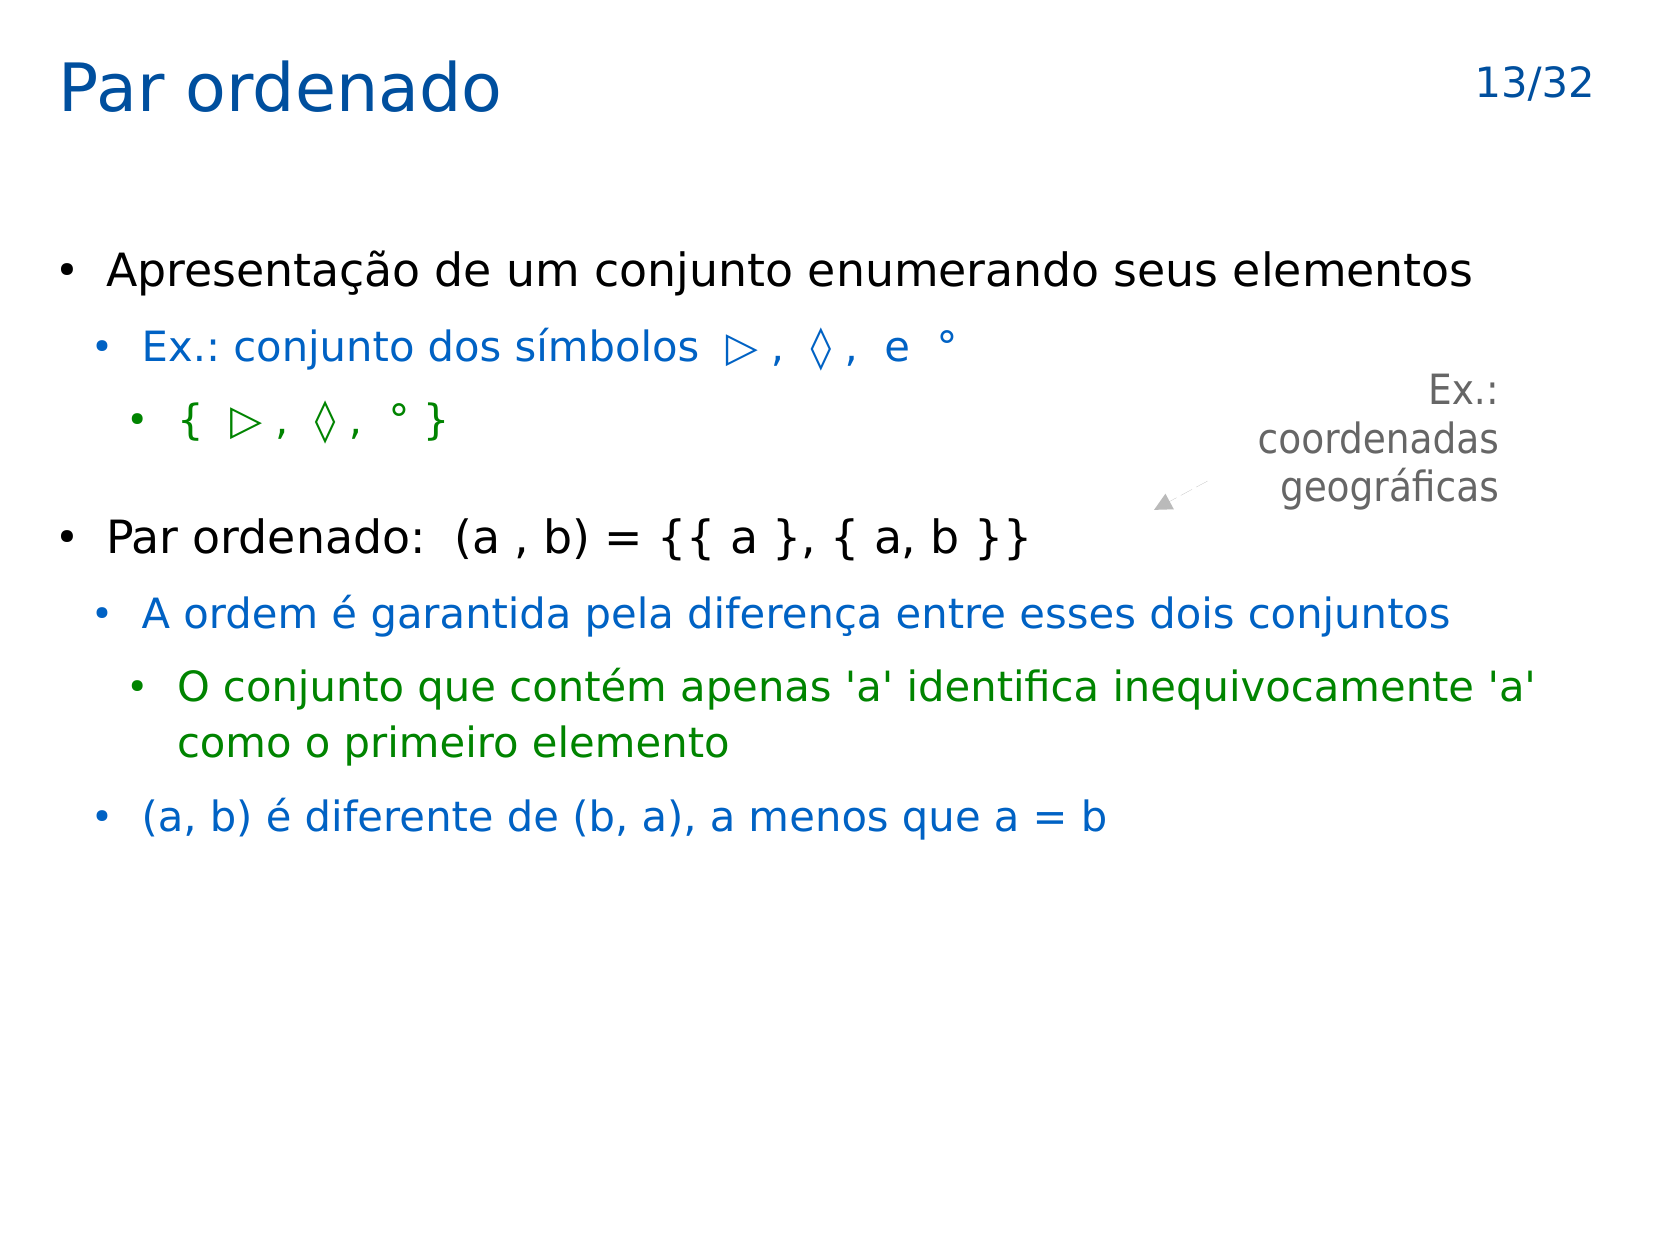

# Par ordenado
13
Apresentação de um conjunto enumerando seus elementos
Ex.: conjunto dos símbolos ▷ , ◊ , e °
{ ▷ , ◊ , ° }
Par ordenado: (a , b) = {{ a }, { a, b }}
A ordem é garantida pela diferença entre esses dois conjuntos
O conjunto que contém apenas 'a' identifica inequivocamente 'a' como o primeiro elemento
(a, b) é diferente de (b, a), a menos que a = b
Ex.: coordenadas geográficas